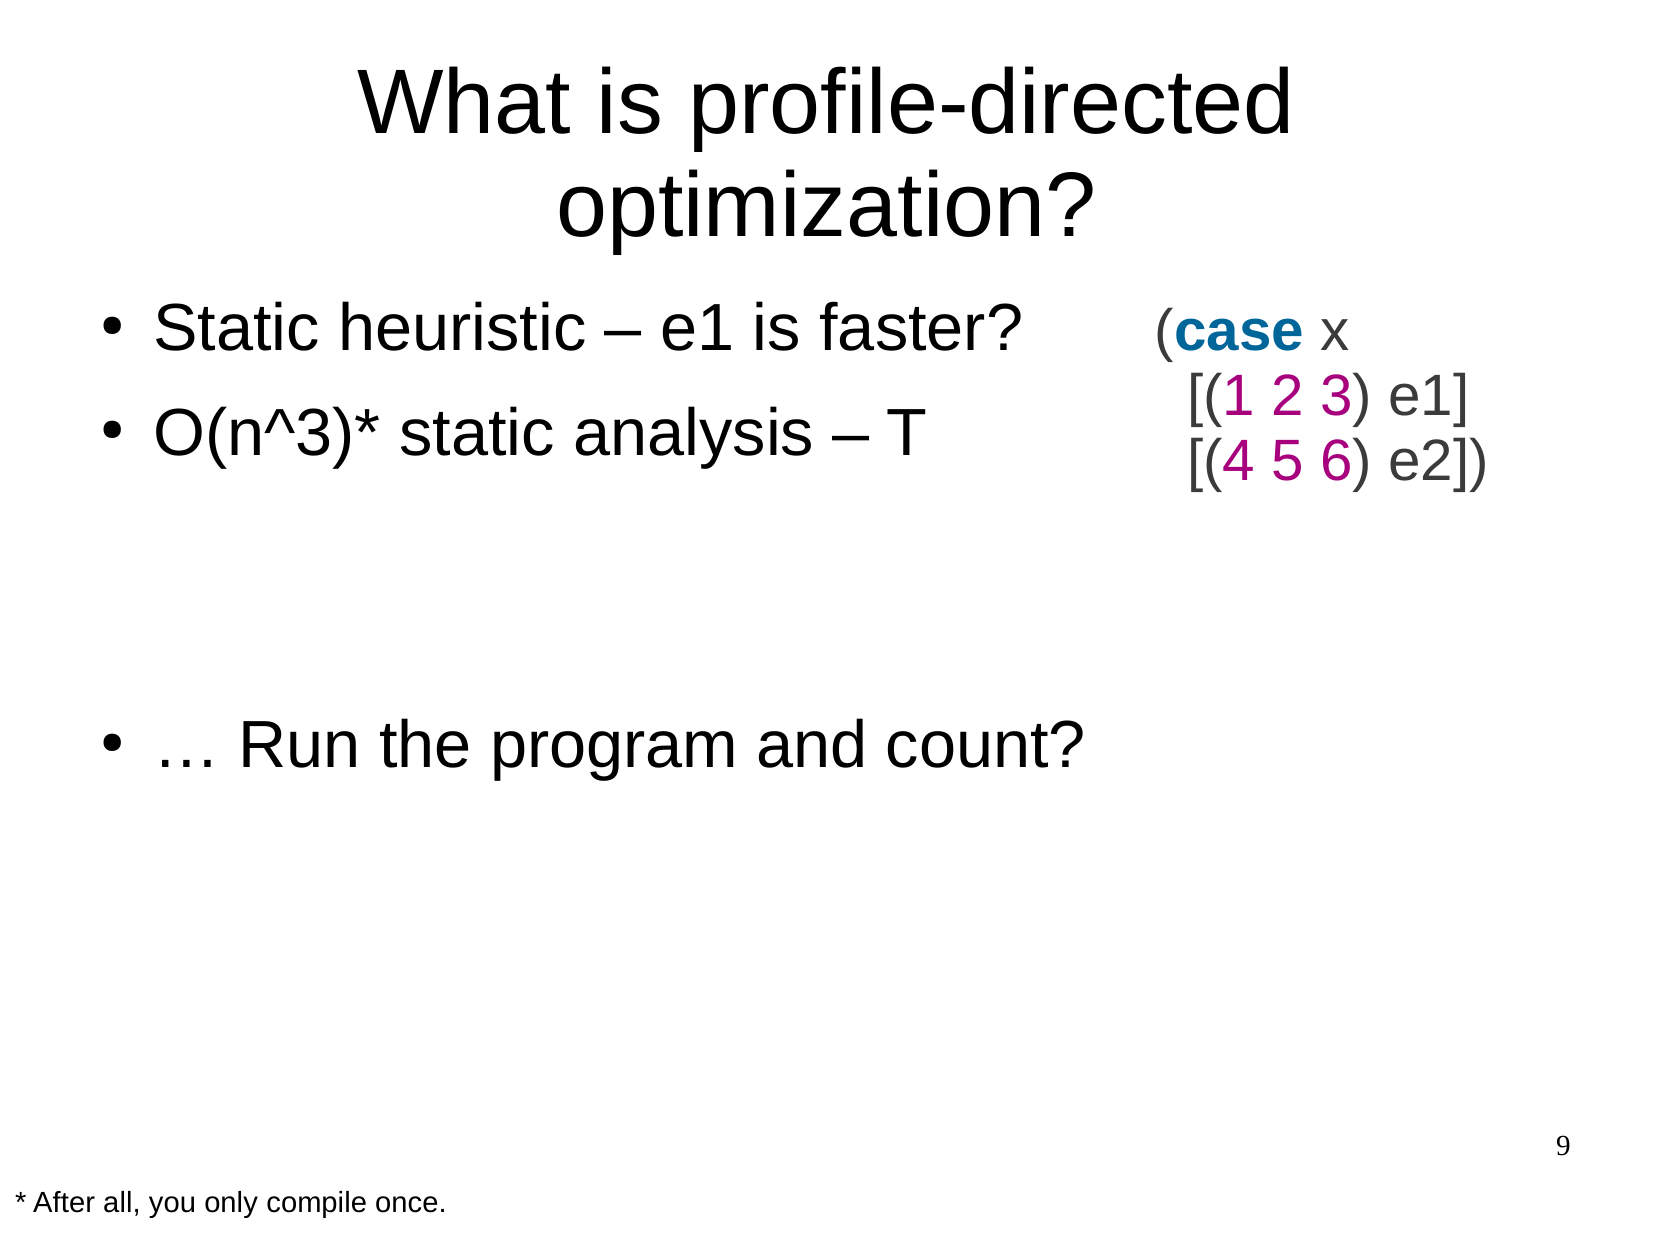

# What is profile-directed optimization?
Static heuristic – e1 is faster?
O(n^3)* static analysis – T
… Run the program and count?
(case x
 [(1 2 3) e1]
 [(4 5 6) e2])
9
* After all, you only compile once.